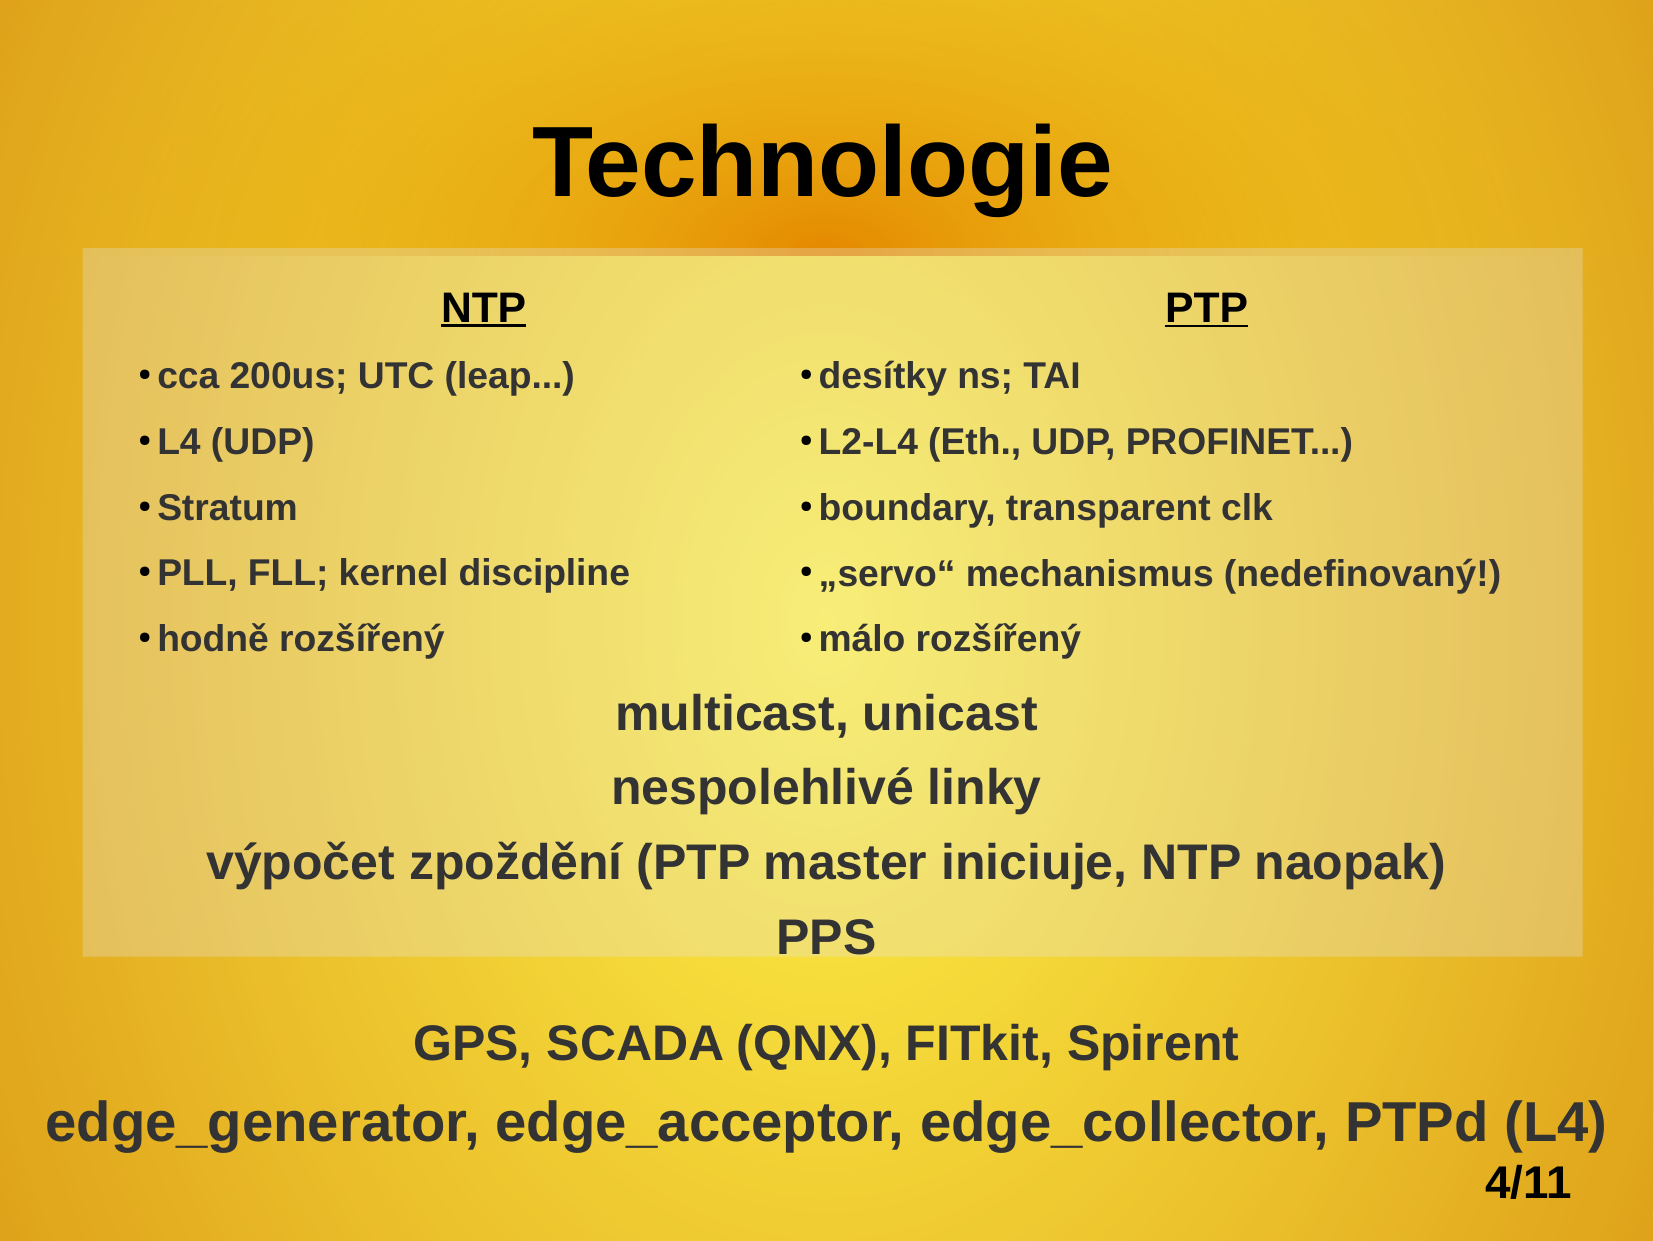

# Technologie
NTP
cca 200us; UTC (leap...)
L4 (UDP)
Stratum
PLL, FLL; kernel discipline
hodně rozšířený
PTP
desítky ns; TAI
L2-L4 (Eth., UDP, PROFINET...)
boundary, transparent clk
„servo“ mechanismus (nedefinovaný!)
málo rozšířený
multicast, unicast
nespolehlivé linky
výpočet zpoždění (PTP master iniciuje, NTP naopak)
PPS
GPS, SCADA (QNX), FITkit, Spirent
edge_generator, edge_acceptor, edge_collector, PTPd (L4)